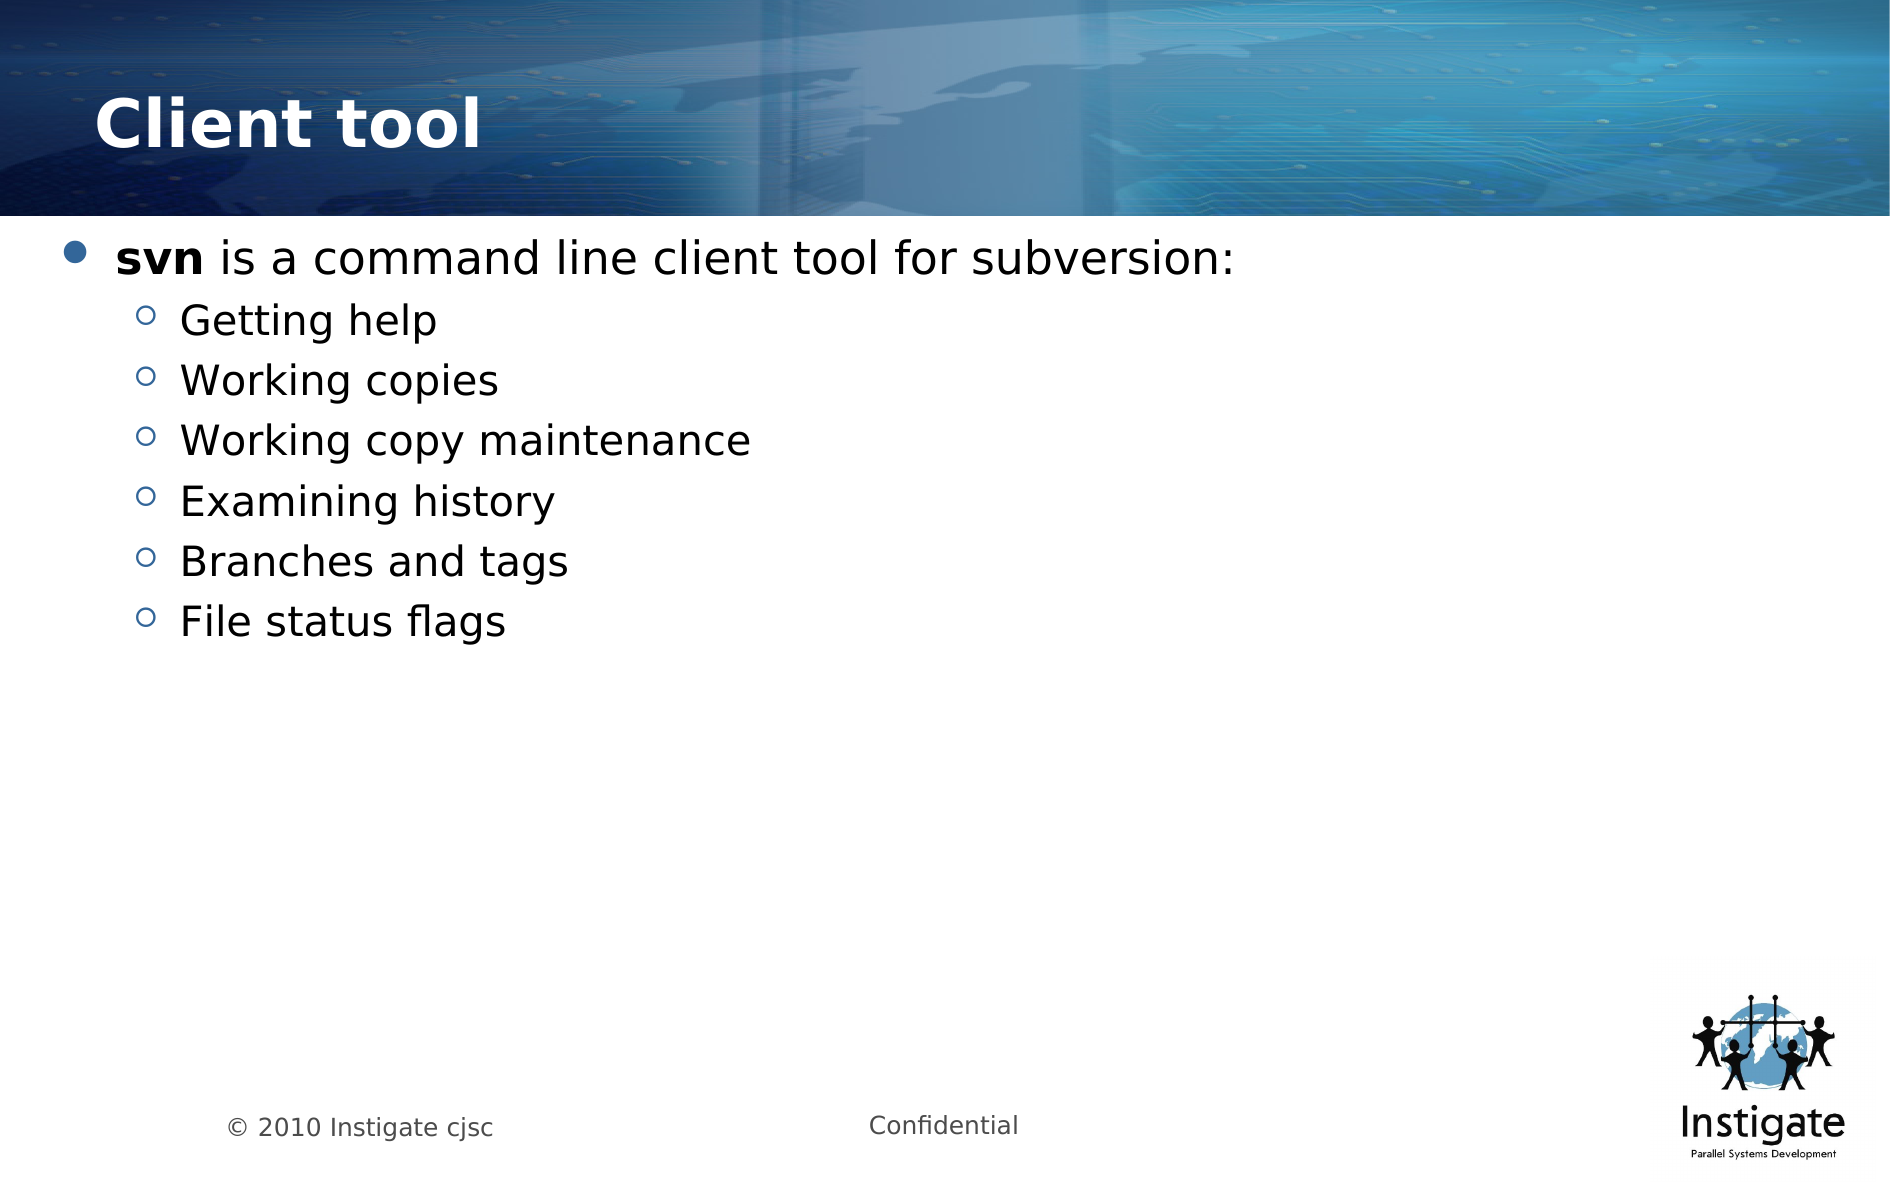

# Client tool
svn is a command line client tool for subversion:
Getting help
Working copies
Working copy maintenance
Examining history
Branches and tags
File status flags